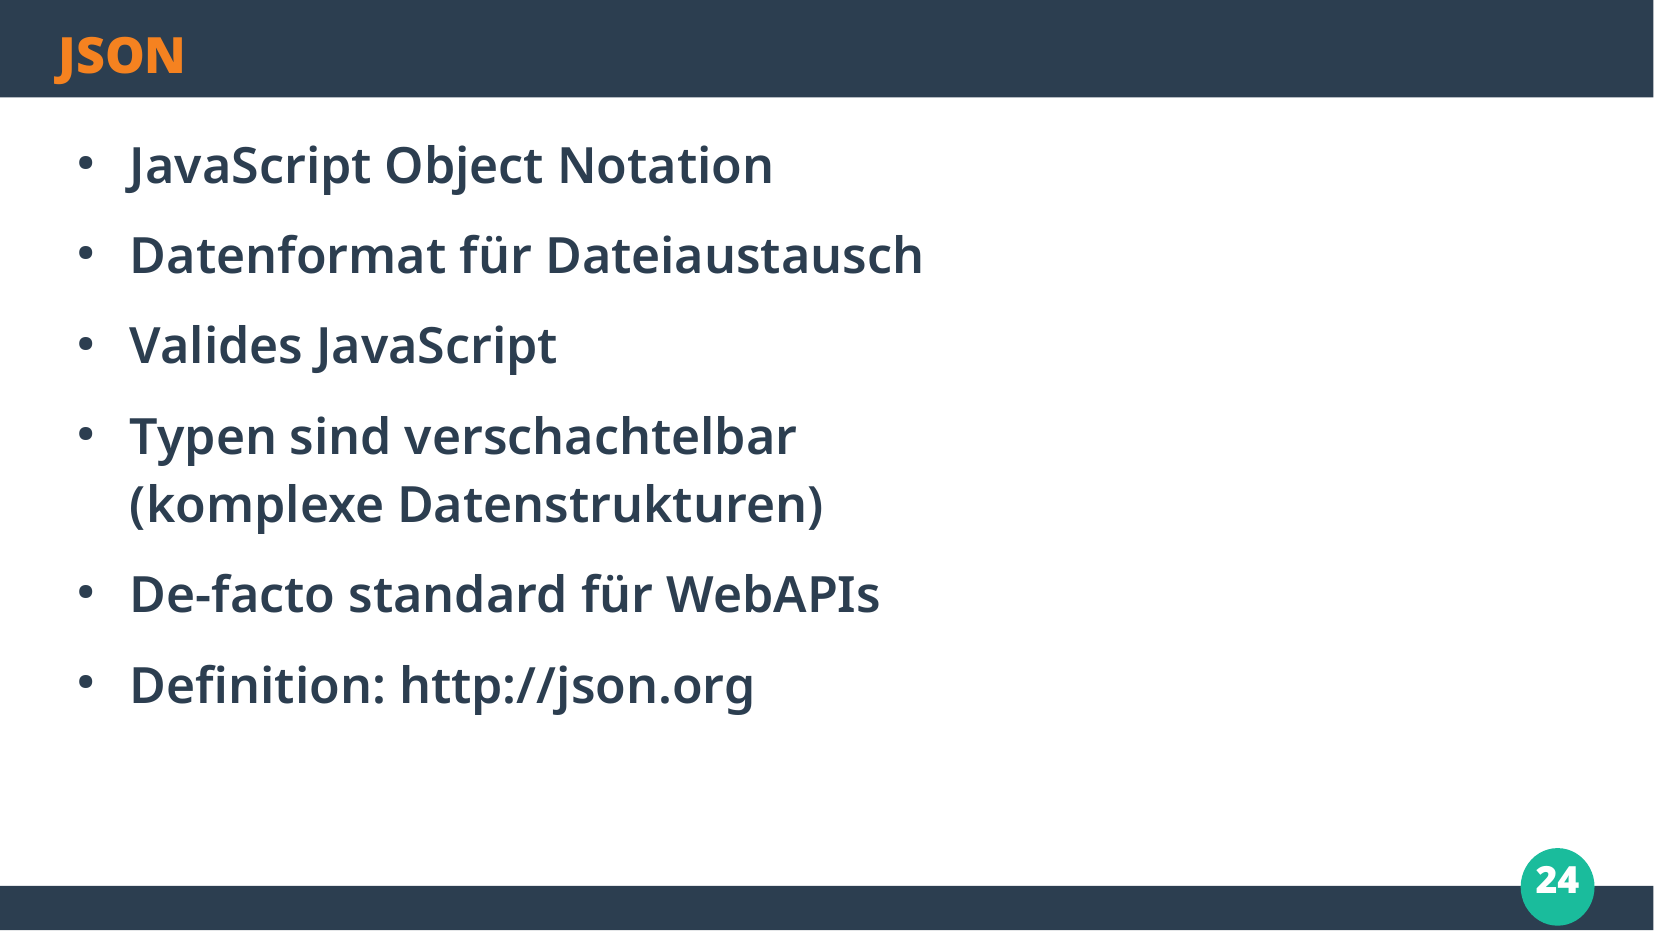

# JSON
JavaScript Object Notation
Datenformat für Dateiaustausch
Valides JavaScript
Typen sind verschachtelbar
(komplexe Datenstrukturen)
De-facto standard für WebAPIs
Definition: http://json.org
24